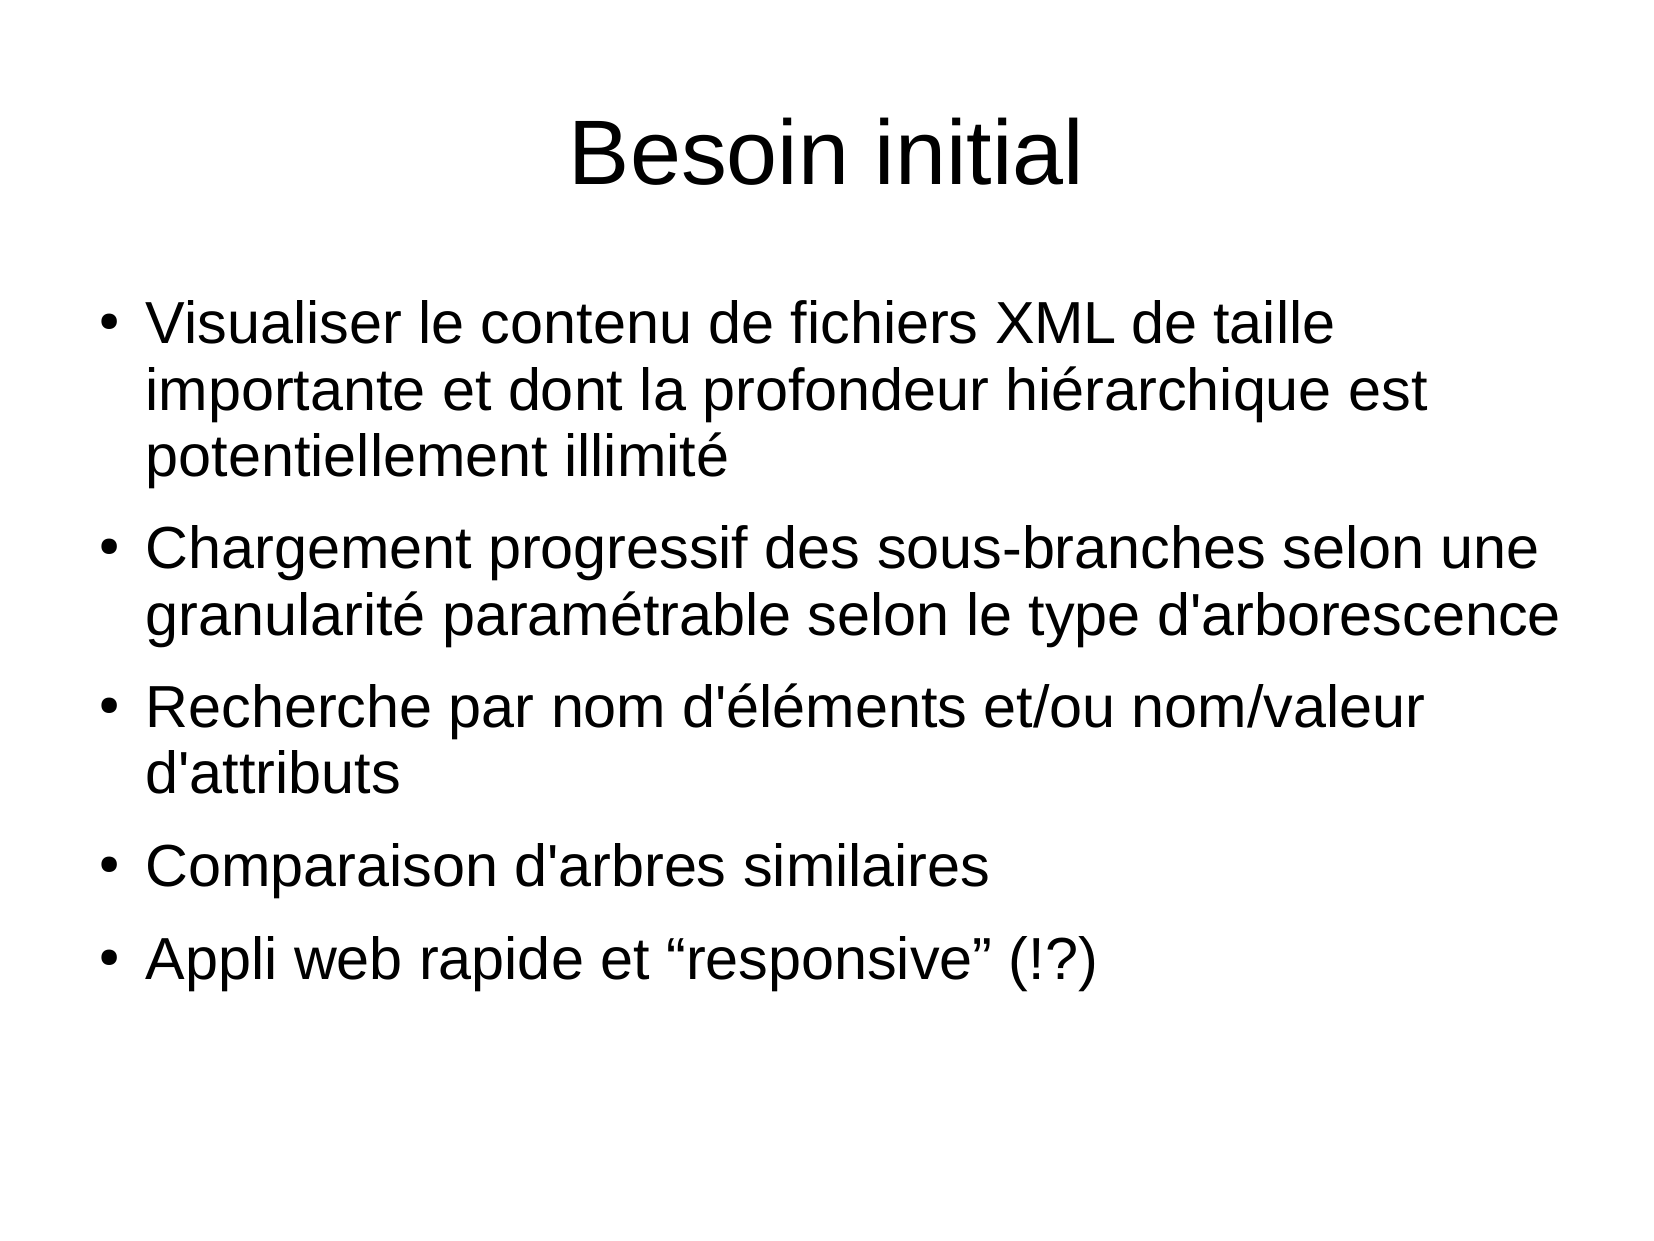

# Besoin initial
Visualiser le contenu de fichiers XML de taille importante et dont la profondeur hiérarchique est potentiellement illimité
Chargement progressif des sous-branches selon une granularité paramétrable selon le type d'arborescence
Recherche par nom d'éléments et/ou nom/valeur d'attributs
Comparaison d'arbres similaires
Appli web rapide et “responsive” (!?)